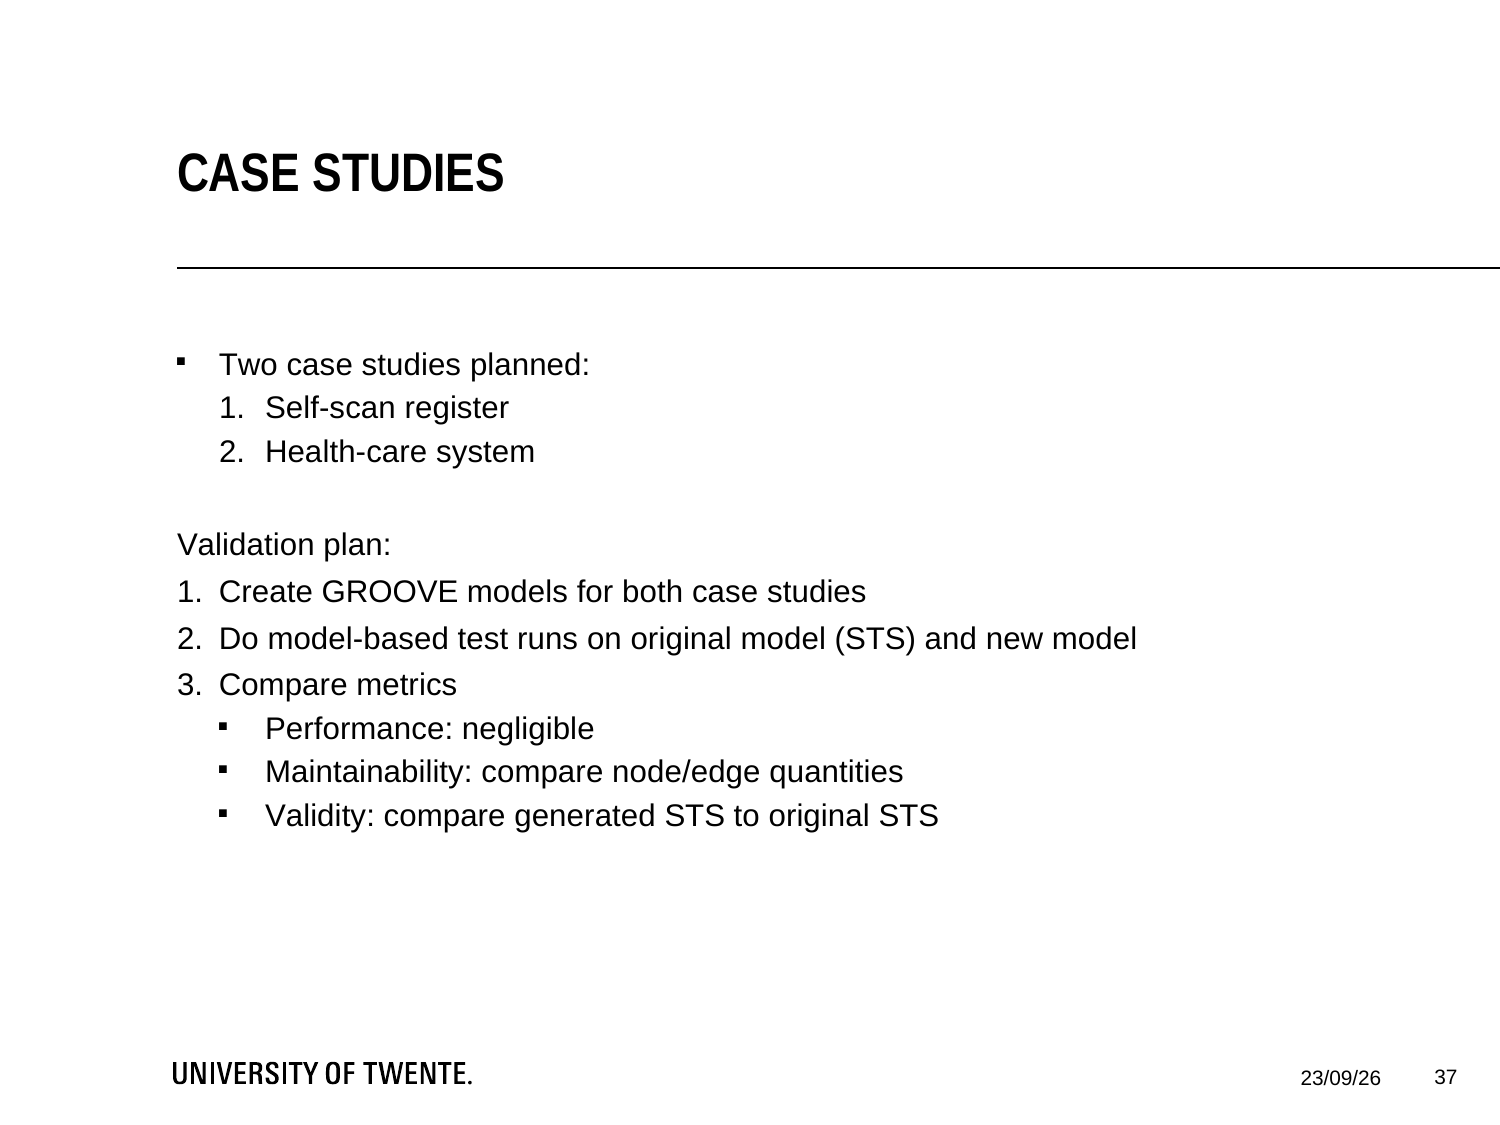

# CASE STUDIES
Two case studies planned:
Self-scan register
Health-care system
Validation plan:
Create GROOVE models for both case studies
Do model-based test runs on original model (STS) and new model
Compare metrics
Performance: negligible
Maintainability: compare node/edge quantities
Validity: compare generated STS to original STS